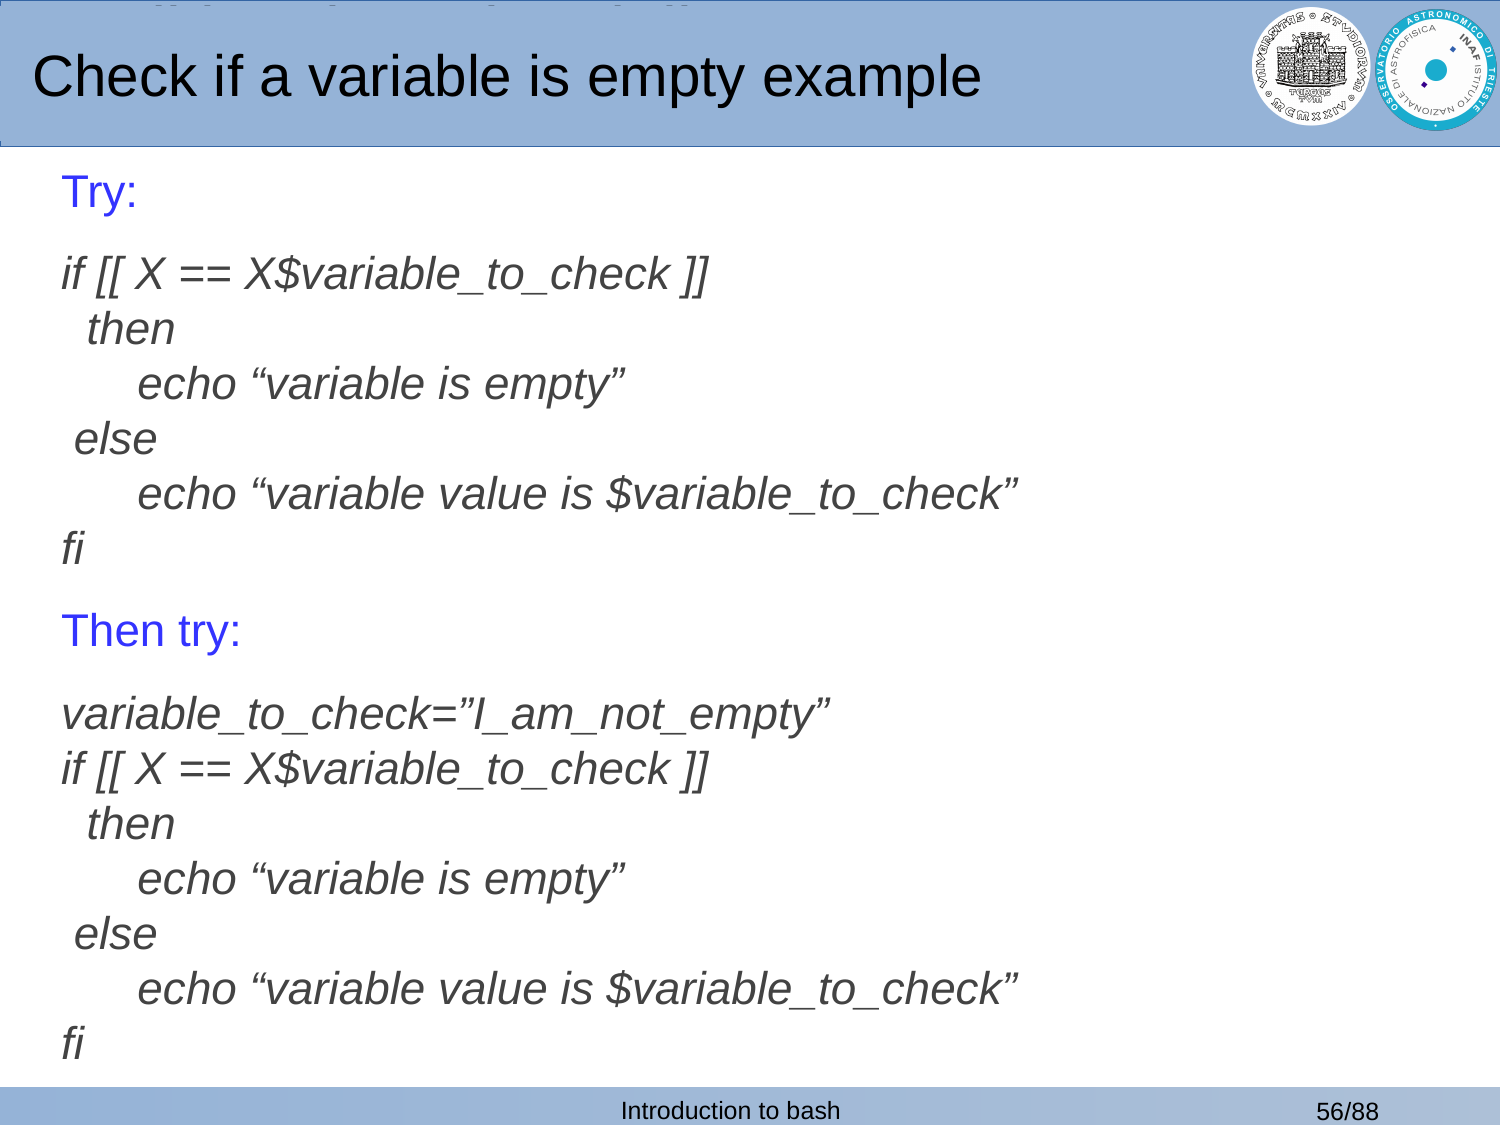

Traditional service delivery
Check if a variable is empty example
# Try:
if [[ X == X$variable_to_check ]]
 then
 echo “variable is empty”
 else
 echo “variable value is $variable_to_check”
fi
Then try:
variable_to_check=”I_am_not_empty”
if [[ X == X$variable_to_check ]]
 then
 echo “variable is empty”
 else
 echo “variable value is $variable_to_check”
fi